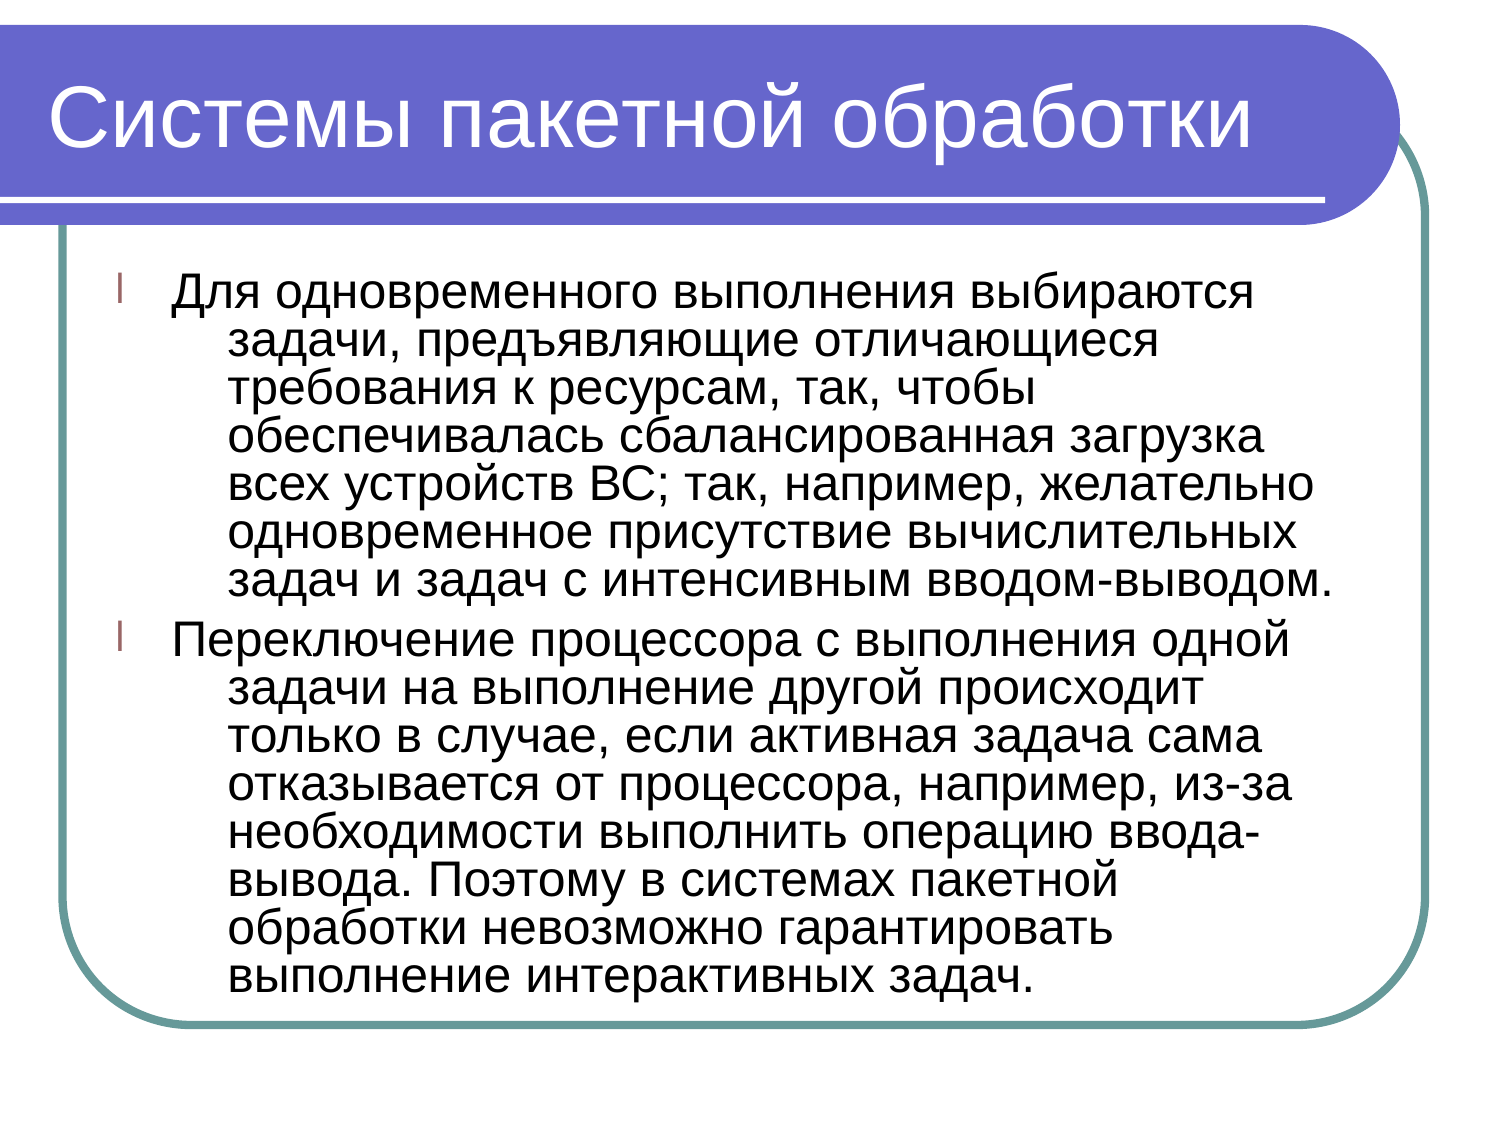

# Системы пакетной обработки
Для одновременного выполнения выбираются задачи, предъявляющие отличающиеся требования к ресурсам, так, чтобы обеспечивалась сбалансированная загрузка всех устройств ВС; так, например, желательно одновременное присутствие вычислительных задач и задач с интенсивным вводом-выводом.
Переключение процессора с выполнения одной задачи на выполнение другой происходит только в случае, если активная задача сама отказывается от процессора, например, из-за необходимости выполнить операцию ввода-вывода. Поэтому в системах пакетной обработки невозможно гарантировать выполнение интерактивных задач.